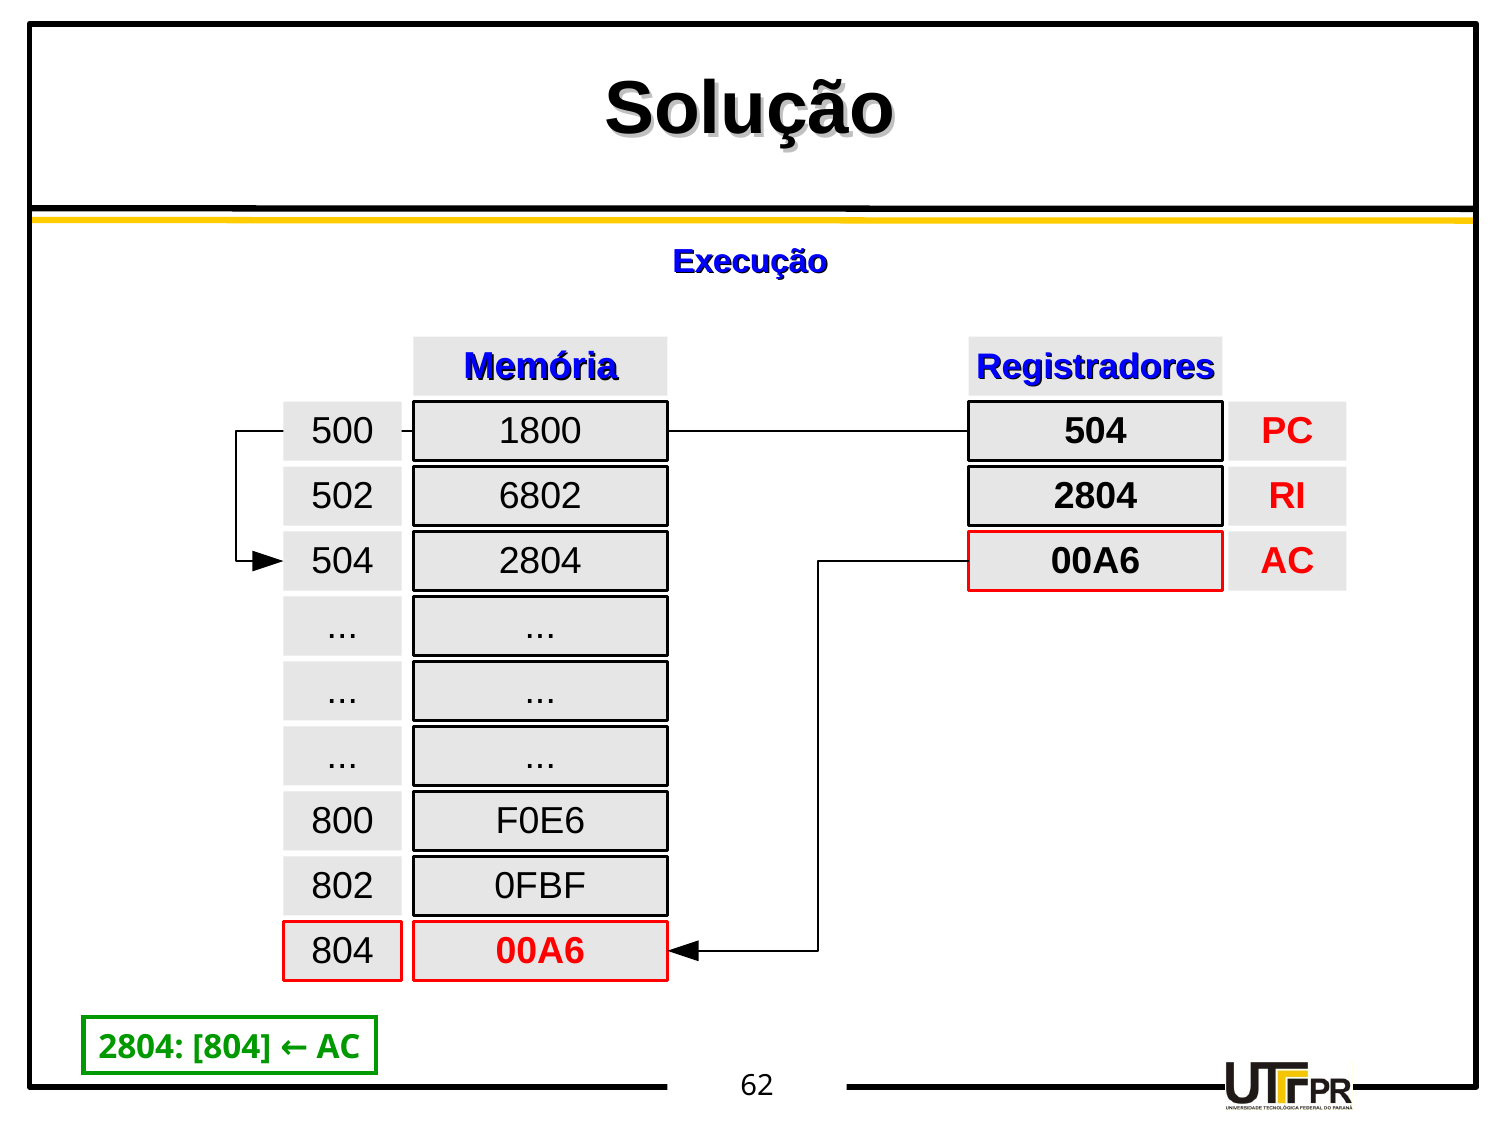

# Solução
Execução
Memória
Registradores
500
1800
504
PC
502
6802
2804
RI
504
2804
00A6
AC
...
...
...
...
...
...
800
F0E6
802
0FBF
804
00A6
2804: [804] ← AC